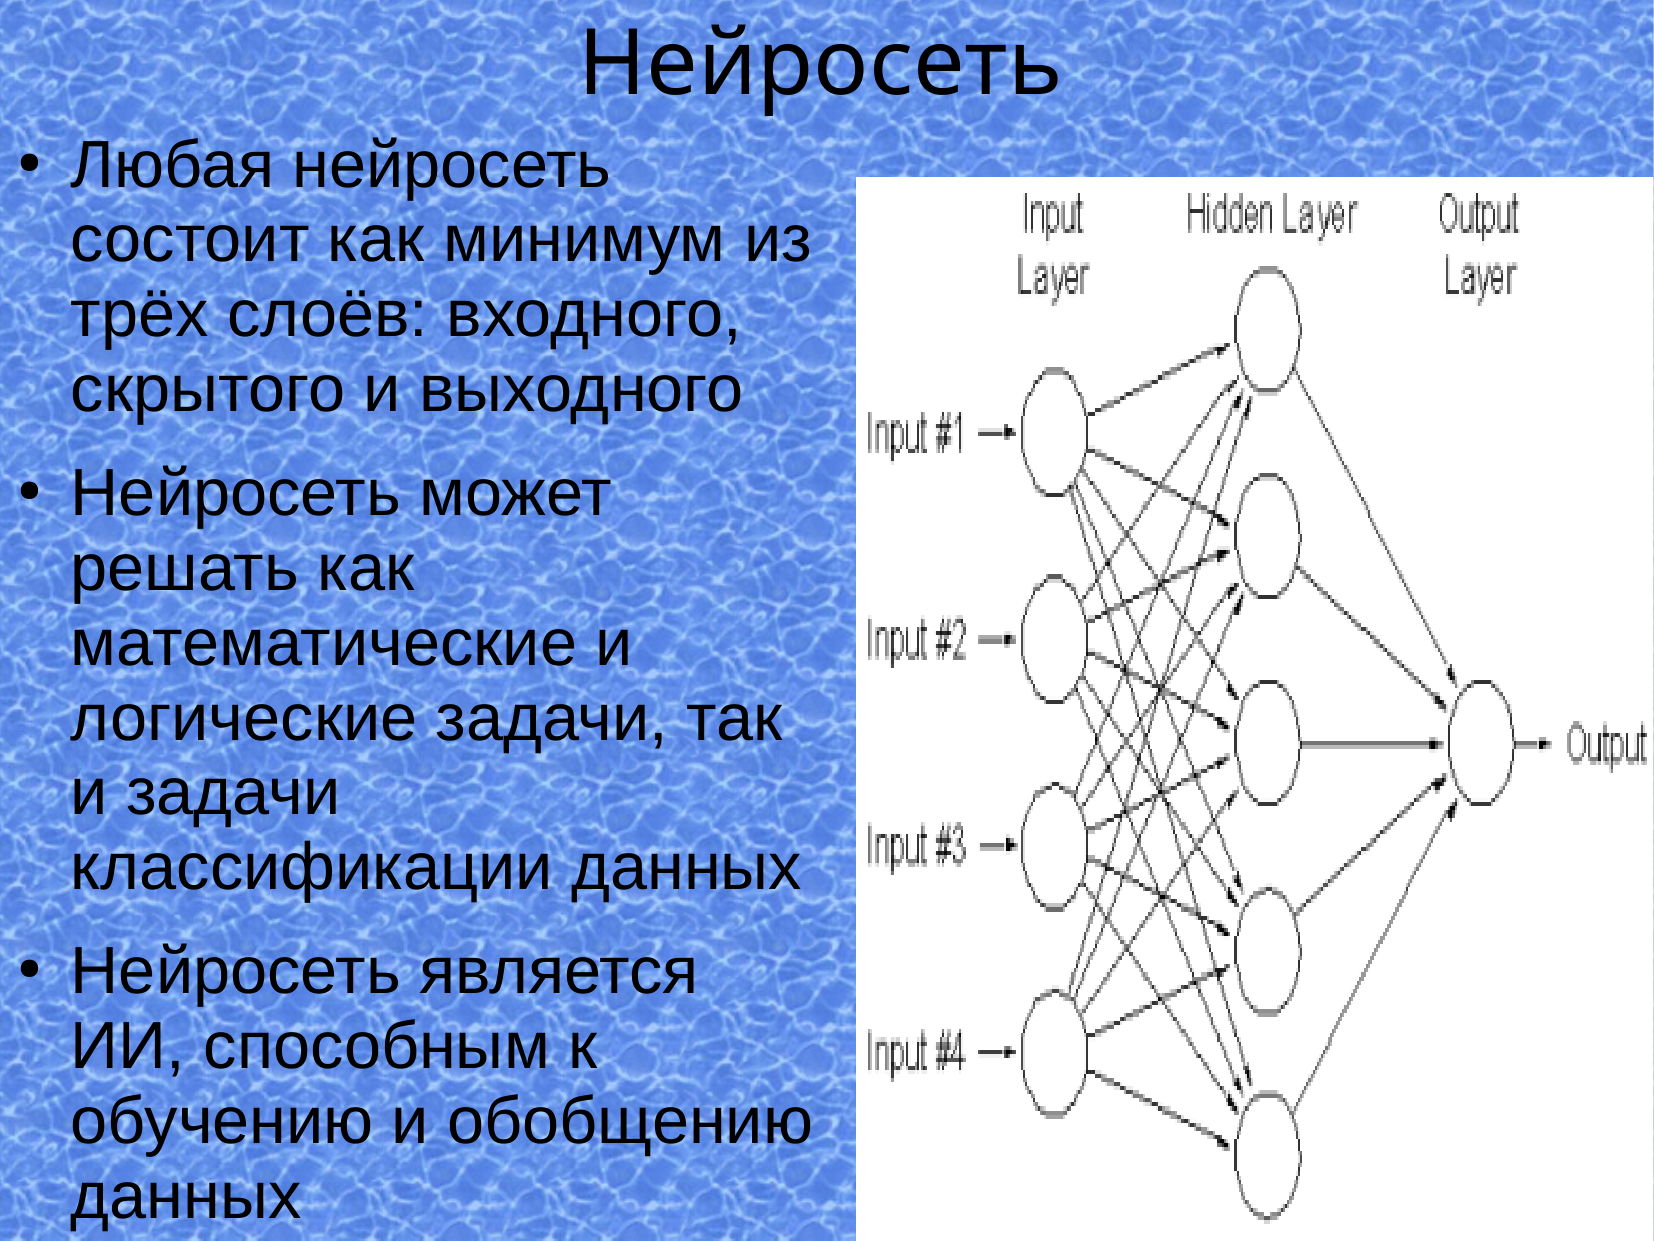

# Нейросеть
Любая нейросеть состоит как минимум из трёх слоёв: входного, скрытого и выходного
Нейросеть может решать как математические и логические задачи, так и задачи классификации данных
Нейросеть является ИИ, способным к обучению и обобщению данных